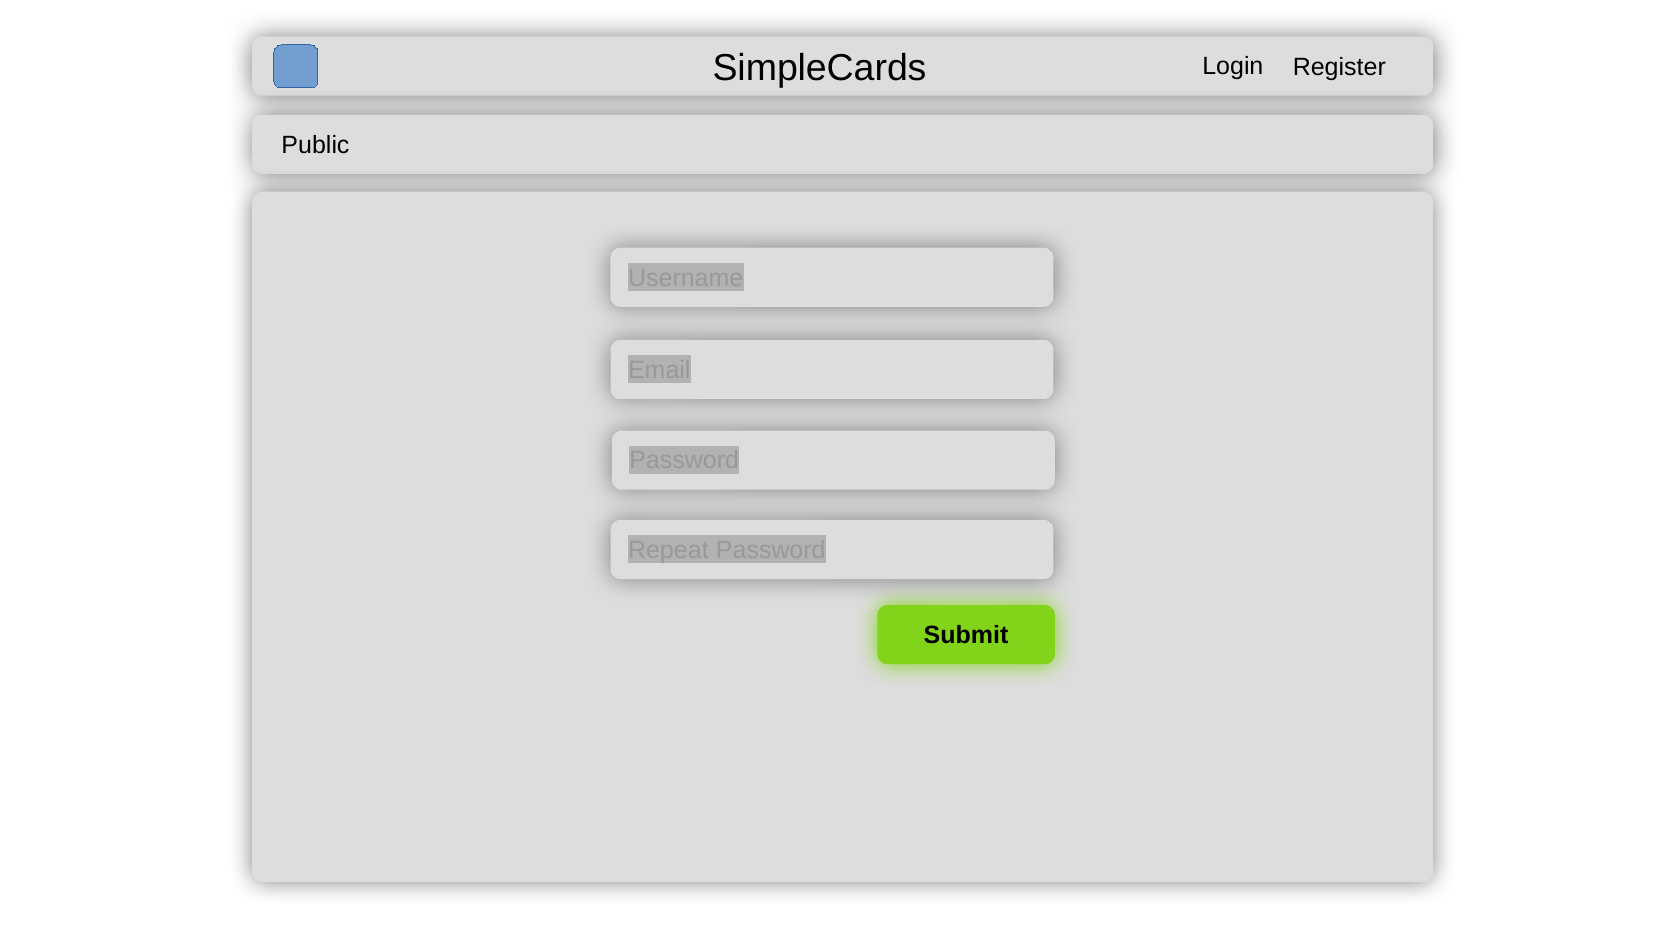

SimpleCards
Login
Register
Public
Username
Email
Password
Repeat Password
Submit